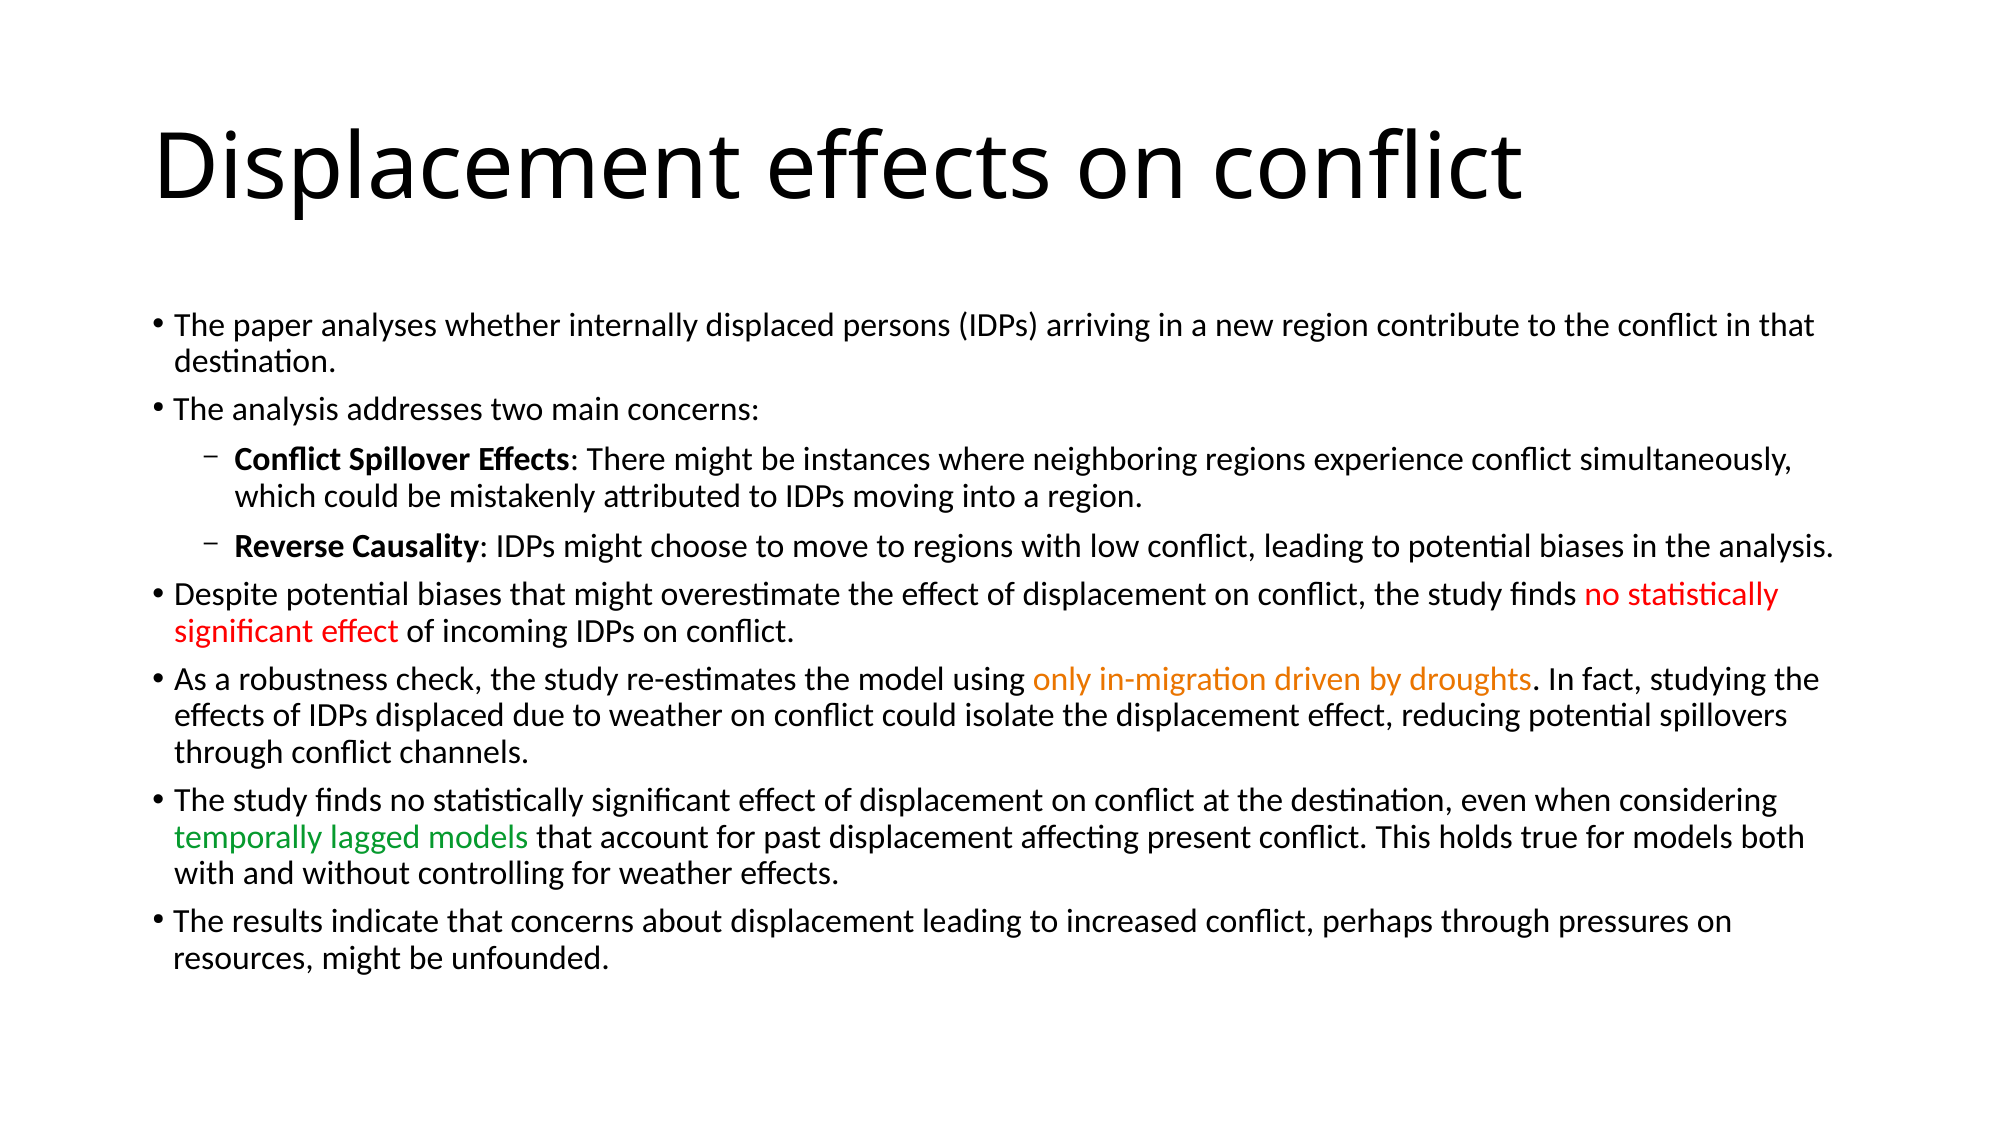

# Displacement effects on conflict
The paper analyses whether internally displaced persons (IDPs) arriving in a new region contribute to the conflict in that destination.
The analysis addresses two main concerns:
Conflict Spillover Effects: There might be instances where neighboring regions experience conflict simultaneously, which could be mistakenly attributed to IDPs moving into a region.
Reverse Causality: IDPs might choose to move to regions with low conflict, leading to potential biases in the analysis.
Despite potential biases that might overestimate the effect of displacement on conflict, the study finds no statistically significant effect of incoming IDPs on conflict.
As a robustness check, the study re-estimates the model using only in-migration driven by droughts. In fact, studying the effects of IDPs displaced due to weather on conflict could isolate the displacement effect, reducing potential spillovers through conflict channels.
The study finds no statistically significant effect of displacement on conflict at the destination, even when considering temporally lagged models that account for past displacement affecting present conflict. This holds true for models both with and without controlling for weather effects.
The results indicate that concerns about displacement leading to increased conflict, perhaps through pressures on resources, might be unfounded.